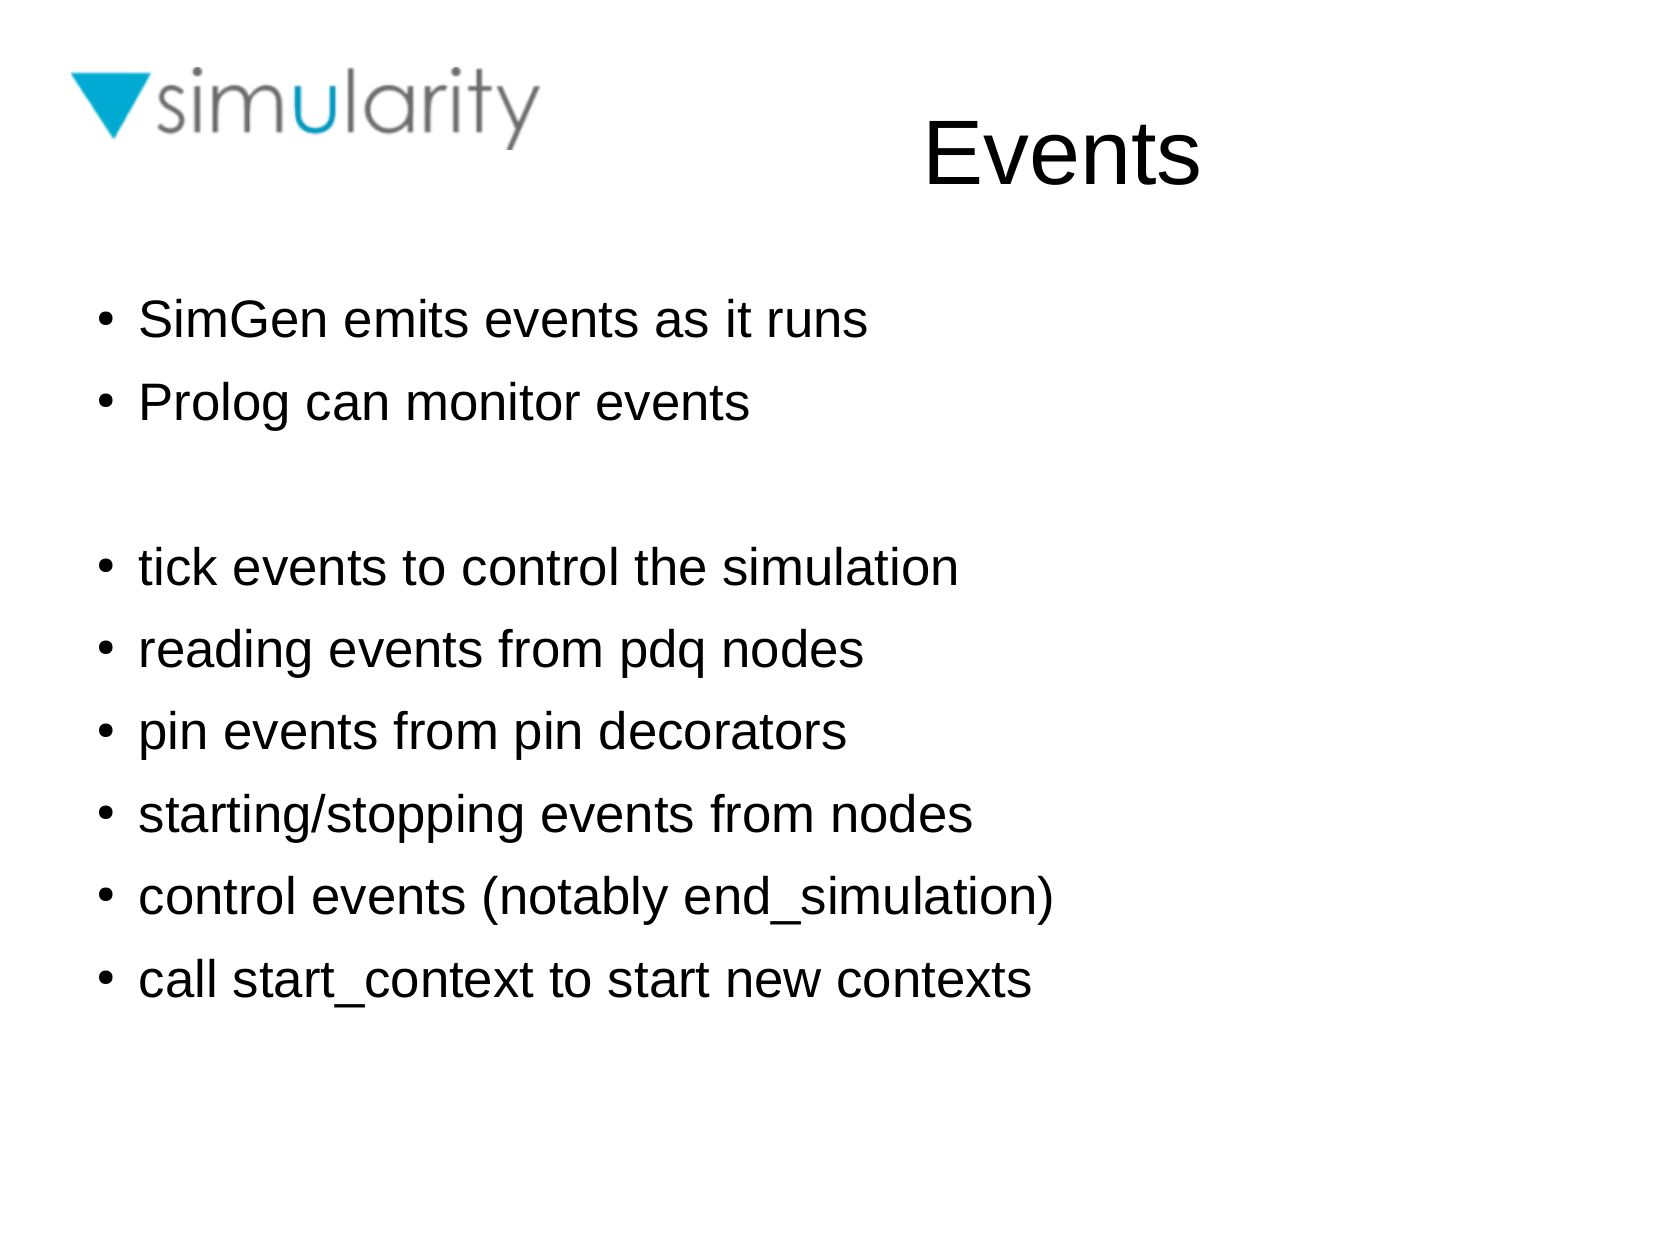

# Events
SimGen emits events as it runs
Prolog can monitor events
tick events to control the simulation
reading events from pdq nodes
pin events from pin decorators
starting/stopping events from nodes
control events (notably end_simulation)
call start_context to start new contexts